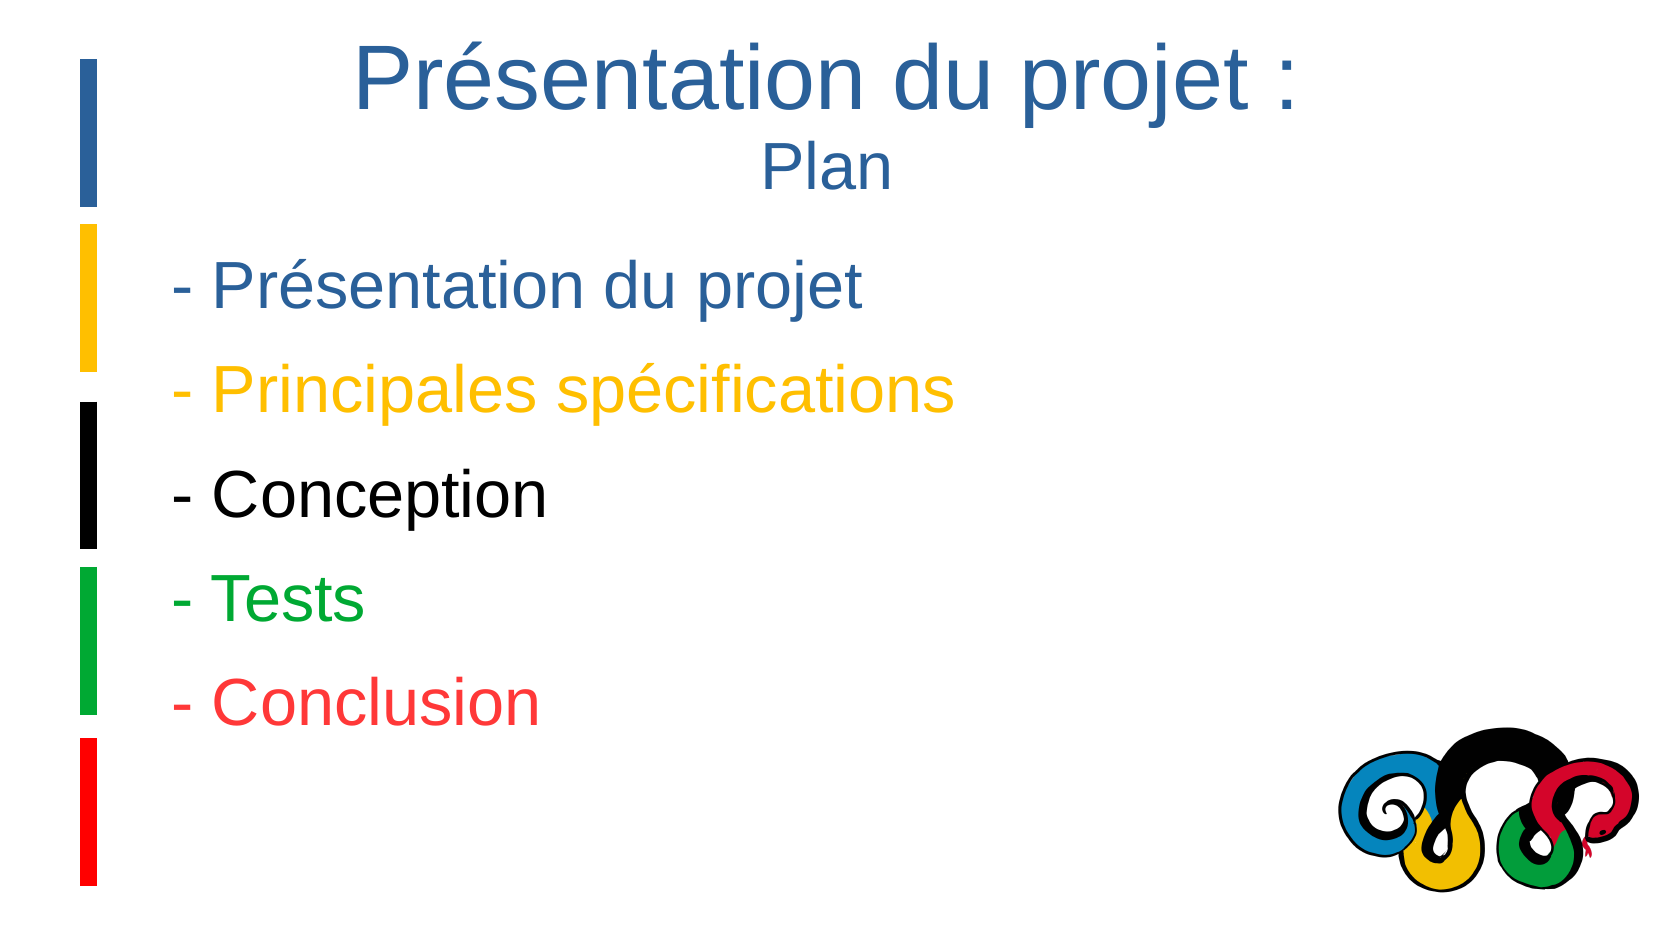

# Présentation du projet : Plan
- Présentation du projet
- Principales spécifications
- Conception
- Tests
- Conclusion